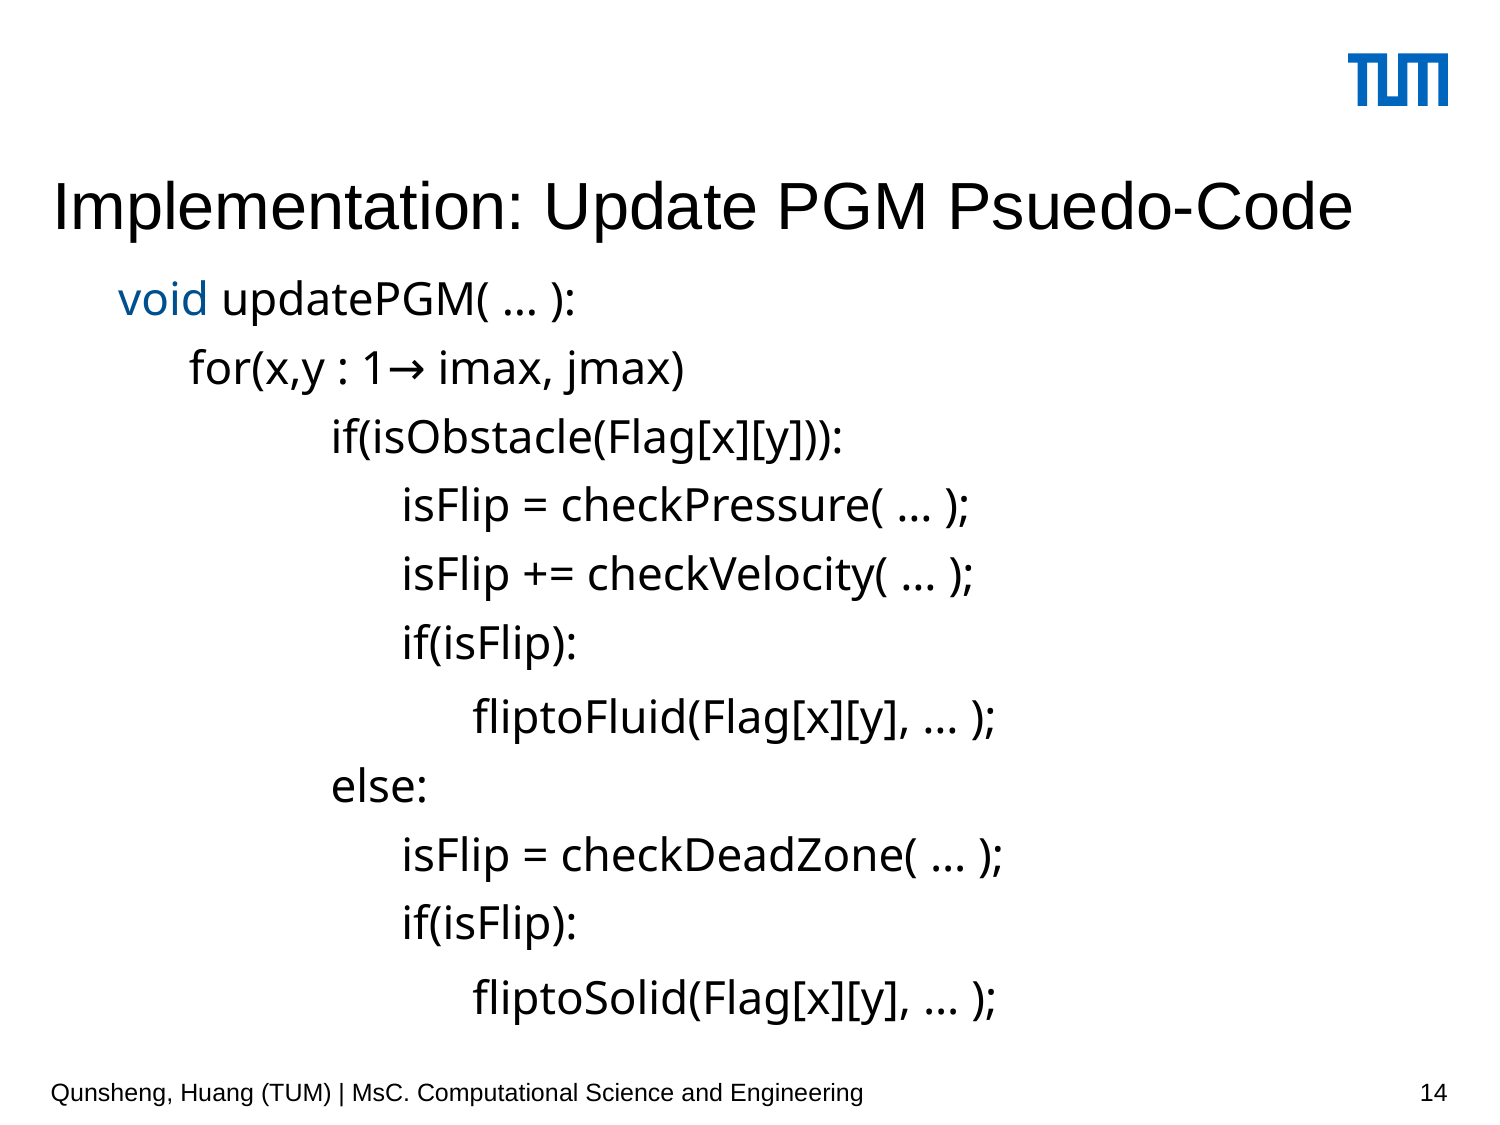

# Implementation: Update PGM Psuedo-Code
void updatePGM( … ):
for(x,y : 1→ imax, jmax)
if(isObstacle(Flag[x][y])):
isFlip = checkPressure( … );
isFlip += checkVelocity( … );
if(isFlip):
fliptoFluid(Flag[x][y], … );
else:
isFlip = checkDeadZone( … );
if(isFlip):
fliptoSolid(Flag[x][y], … );
Qunsheng, Huang (TUM) | MsC. Computational Science and Engineering